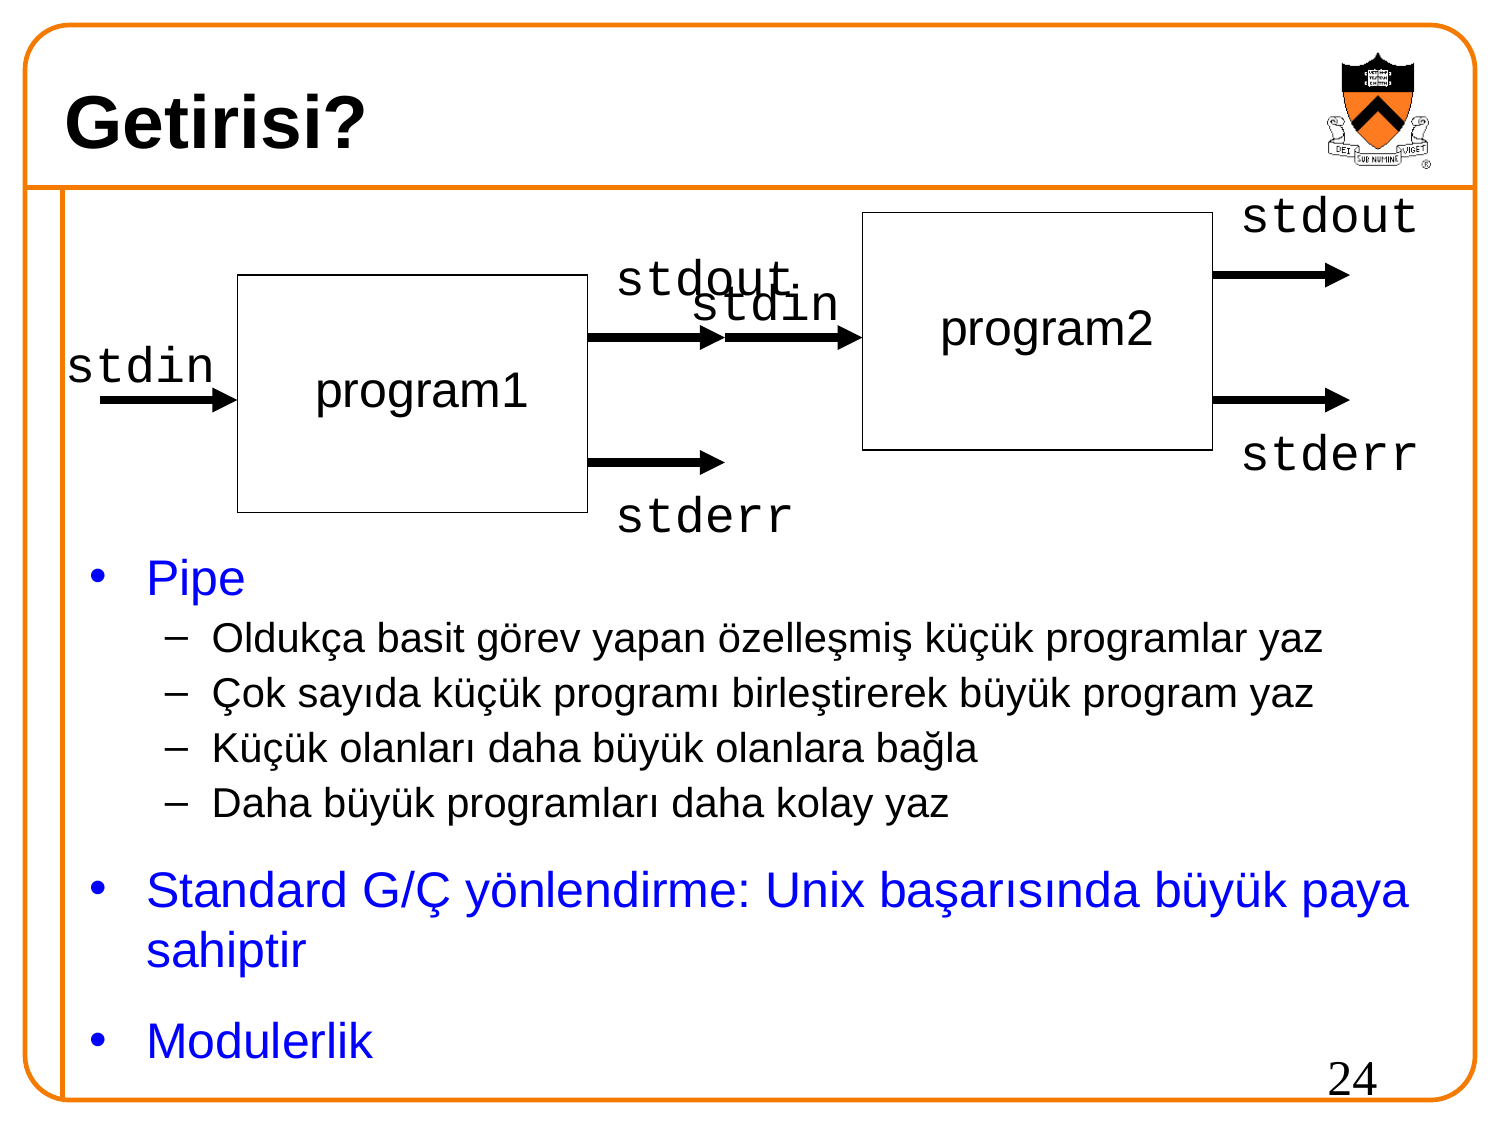

# Getirisi?
stdout
stdin
program2
stderr
stdout
stdin
program1
stderr
Pipe
Oldukça basit görev yapan özelleşmiş küçük programlar yaz
Çok sayıda küçük programı birleştirerek büyük program yaz
Küçük olanları daha büyük olanlara bağla
Daha büyük programları daha kolay yaz
Standard G/Ç yönlendirme: Unix başarısında büyük paya sahiptir
Modulerlik
24